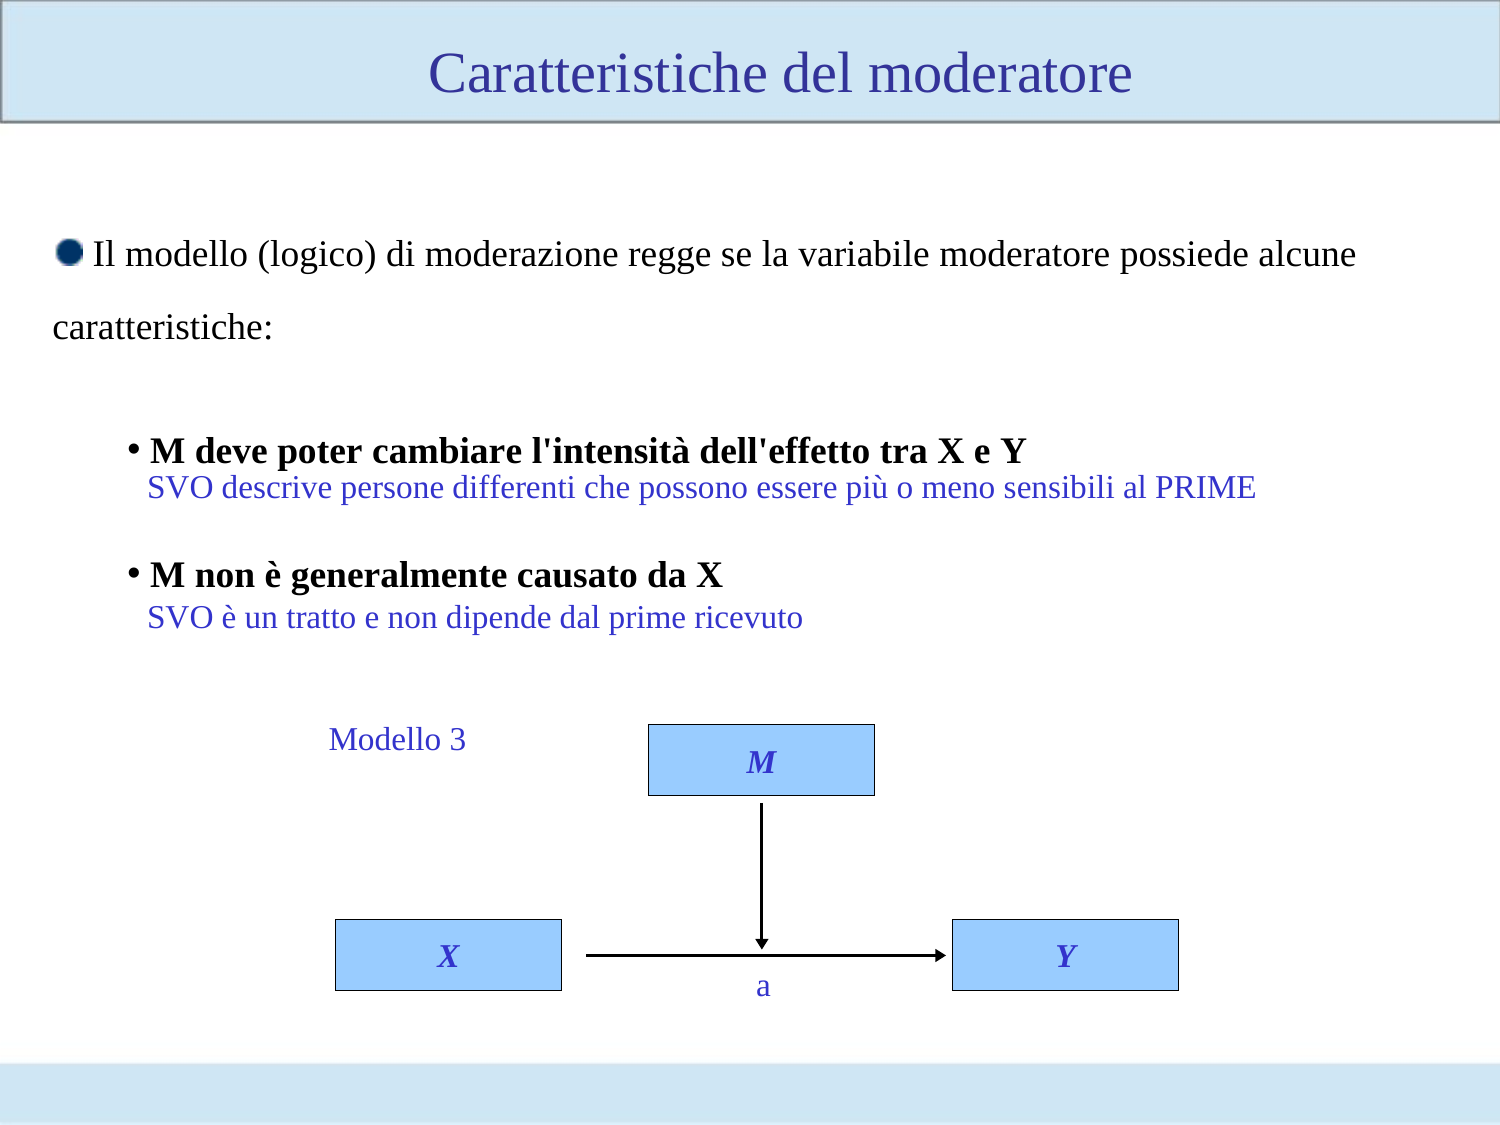

# Caratteristiche del moderatore
 Il modello (logico) di moderazione regge se la variabile moderatore possiede alcune caratteristiche:
 M deve poter cambiare l'intensità dell'effetto tra X e Y
 M non è generalmente causato da X
SVO descrive persone differenti che possono essere più o meno sensibili al PRIME
SVO è un tratto e non dipende dal prime ricevuto
Modello 3
M
X
Y
a